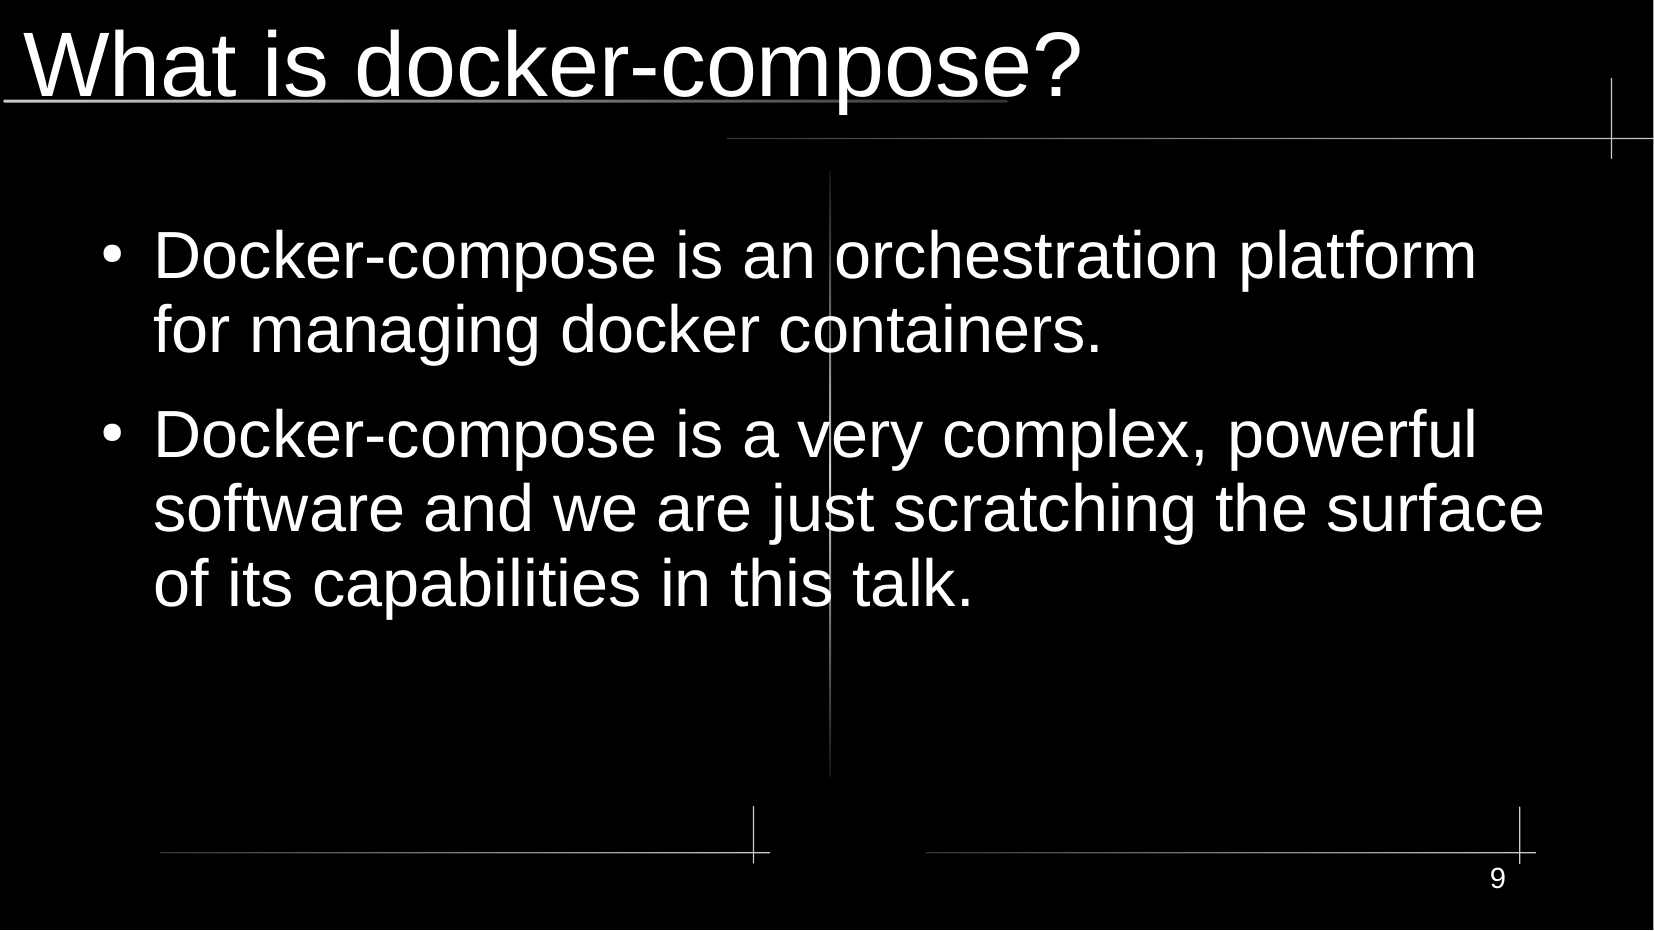

# What is docker-compose?
Docker-compose is an orchestration platform for managing docker containers.
Docker-compose is a very complex, powerful software and we are just scratching the surface of its capabilities in this talk.
9